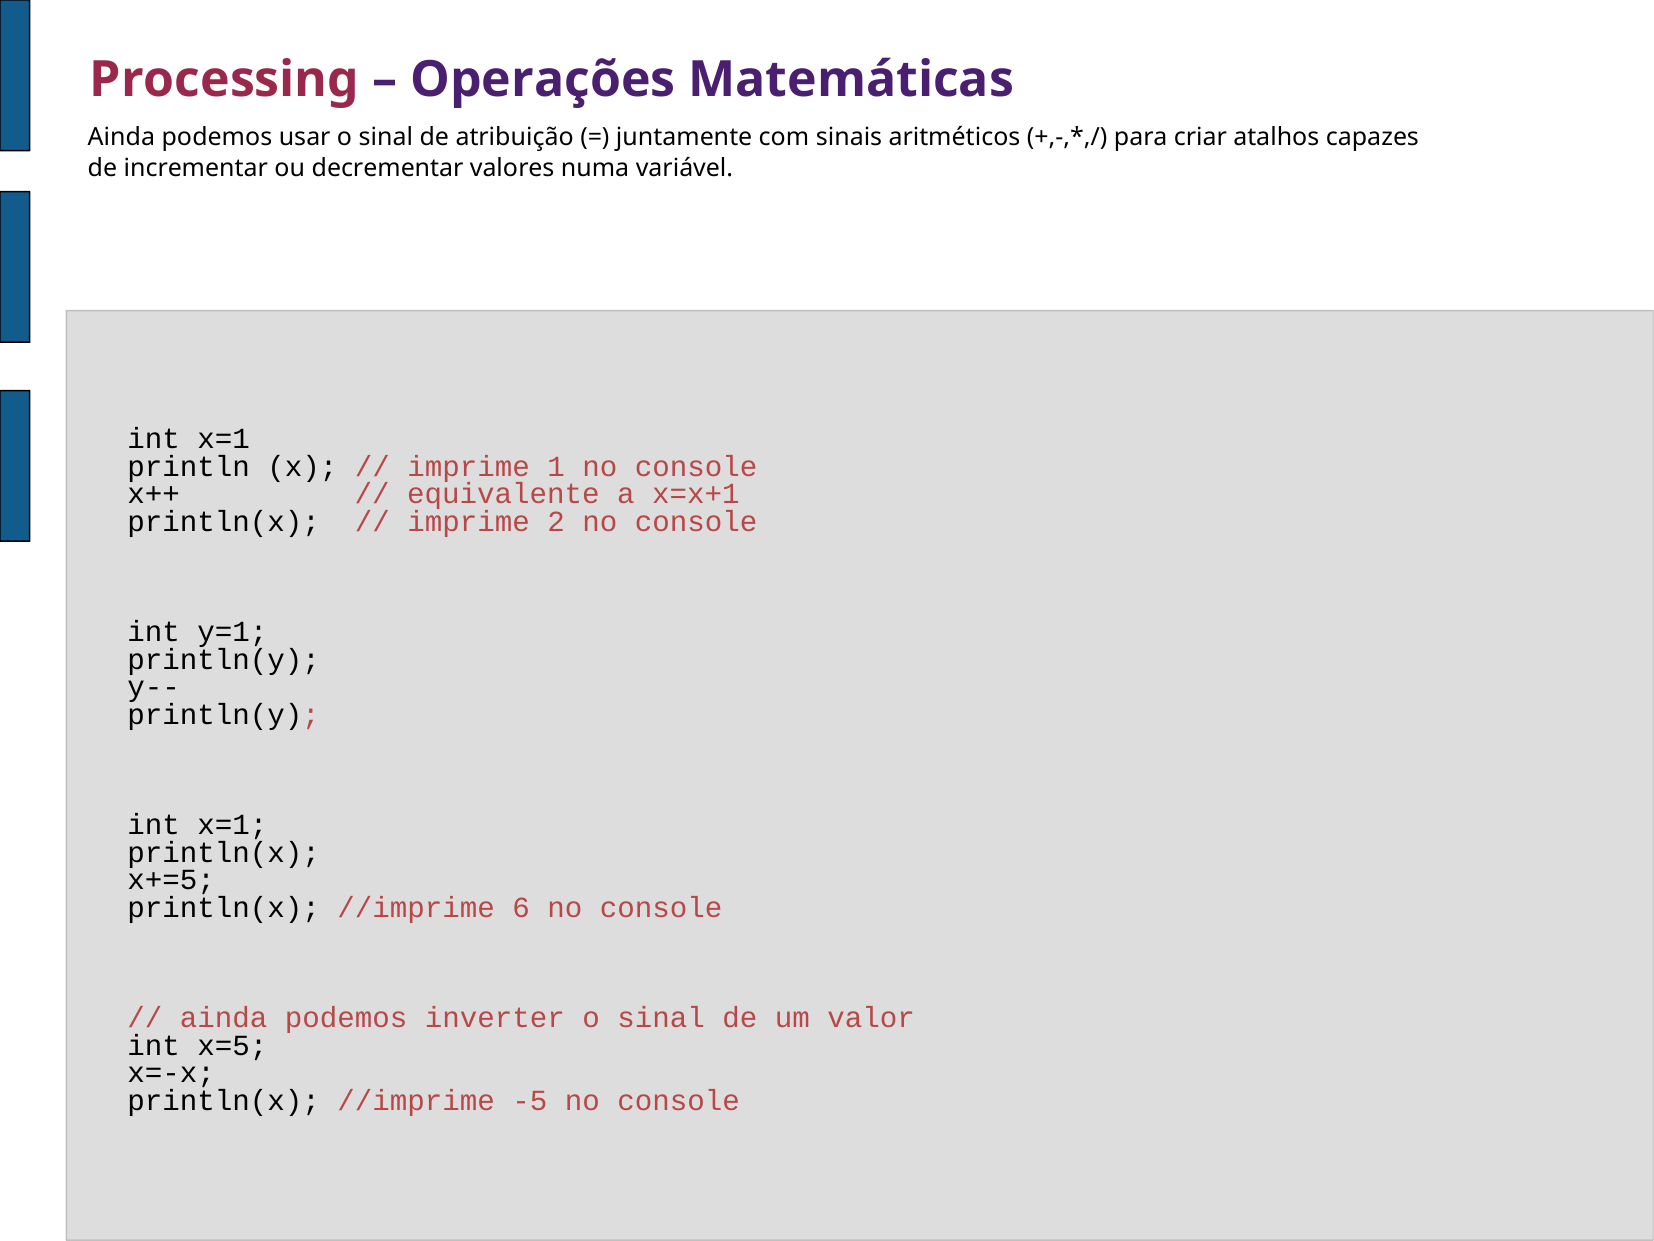

Processing – Operações Matemáticas
Ainda podemos usar o sinal de atribuição (=) juntamente com sinais aritméticos (+,-,*,/) para criar atalhos capazes
de incrementar ou decrementar valores numa variável.
int x=1
println (x); // imprime 1 no console
x++ // equivalente a x=x+1
println(x); // imprime 2 no console
int y=1;
println(y);
y--
println(y);
int x=1;
println(x);
x+=5;
println(x); //imprime 6 no console
// ainda podemos inverter o sinal de um valor
int x=5;
x=-x;
println(x); //imprime -5 no console